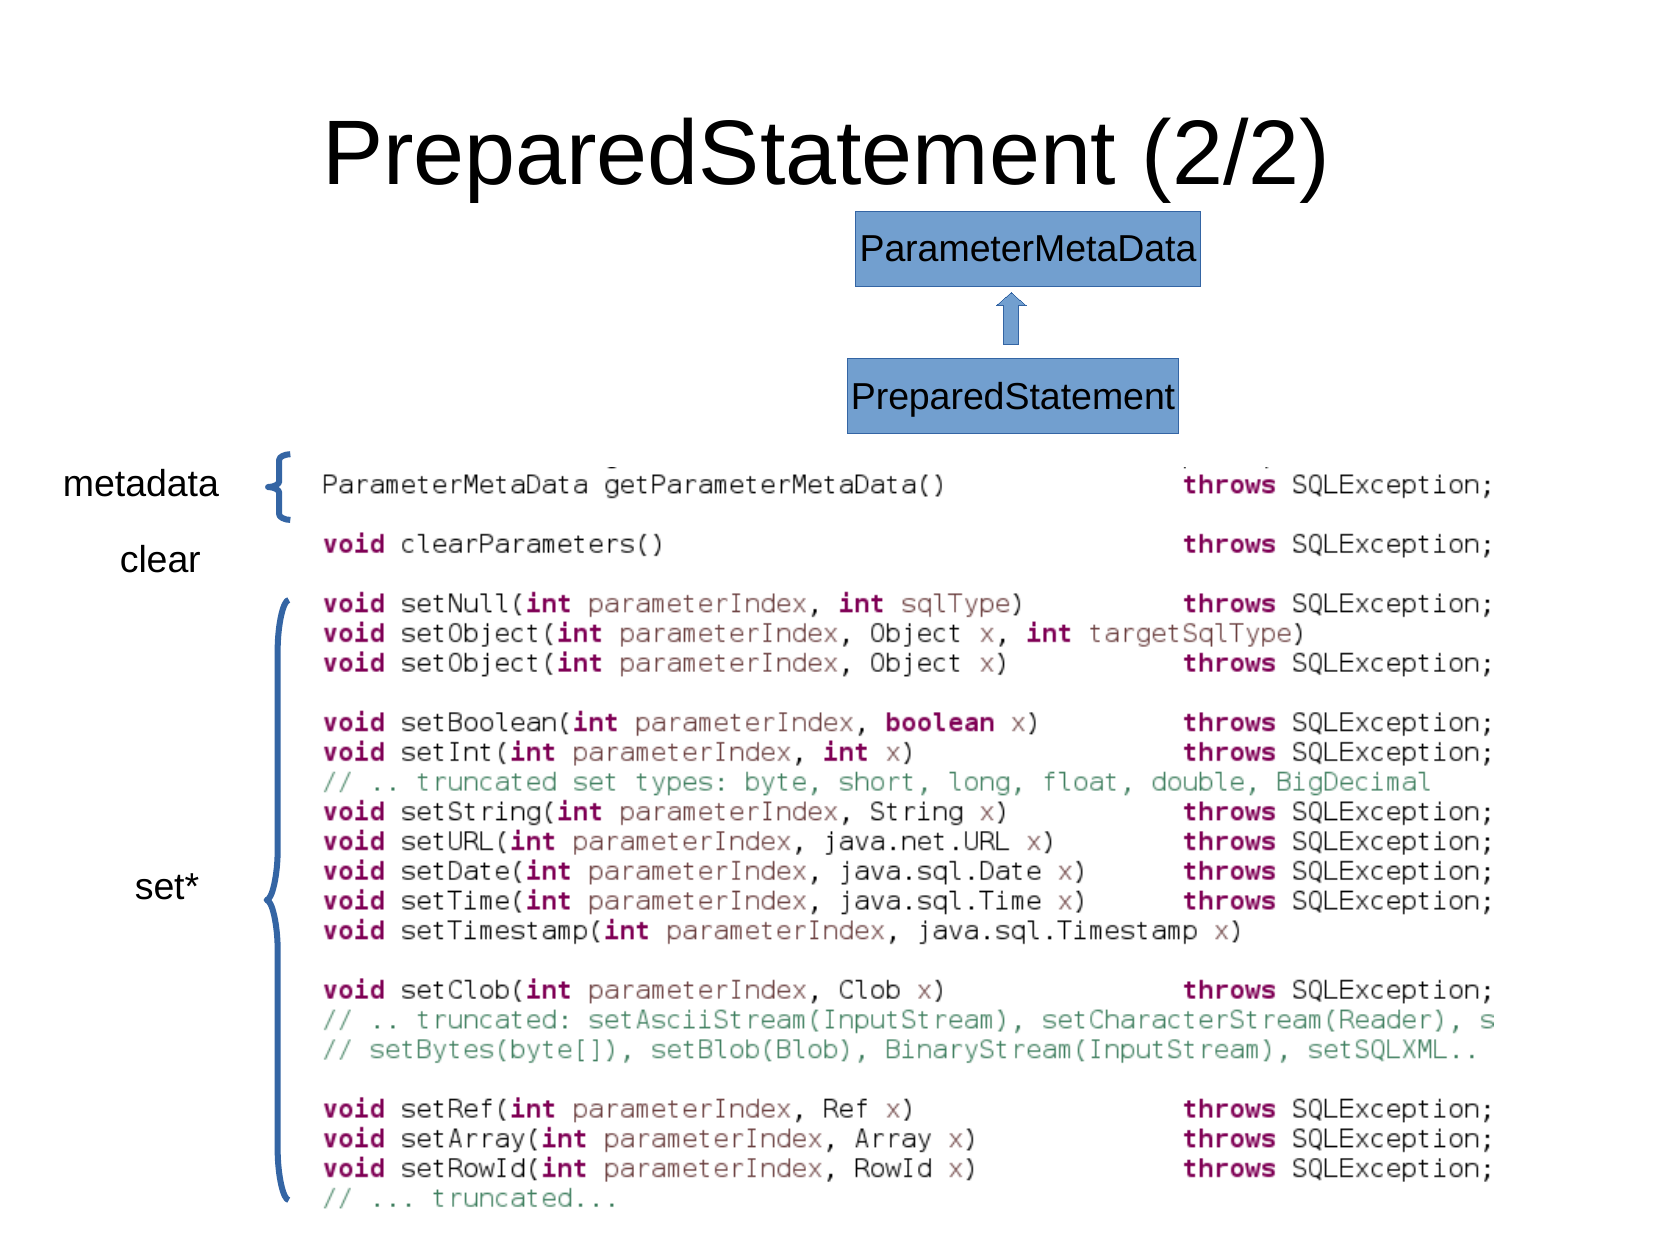

# PreparedStatement (2/2)
ParameterMetaData
PreparedStatement
metadata
clear
set*